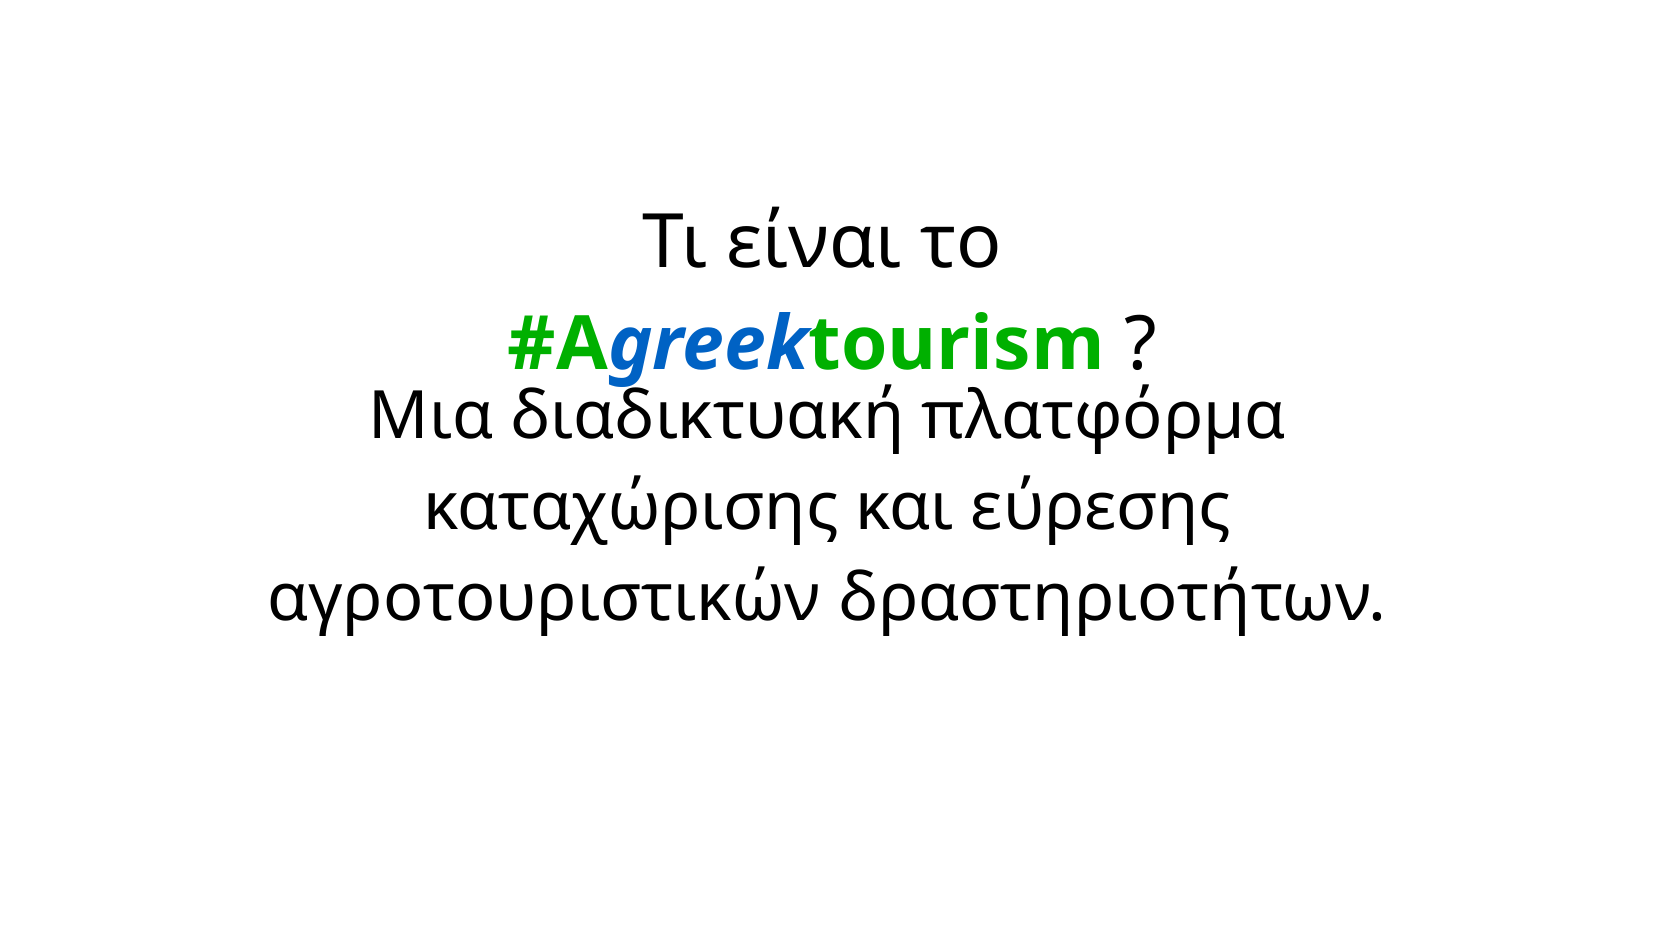

Τι είναι το #Agreektourism ?
Μια διαδικτυακή πλατφόρμα καταχώρισης και εύρεσης αγροτουριστικών δραστηριοτήτων.